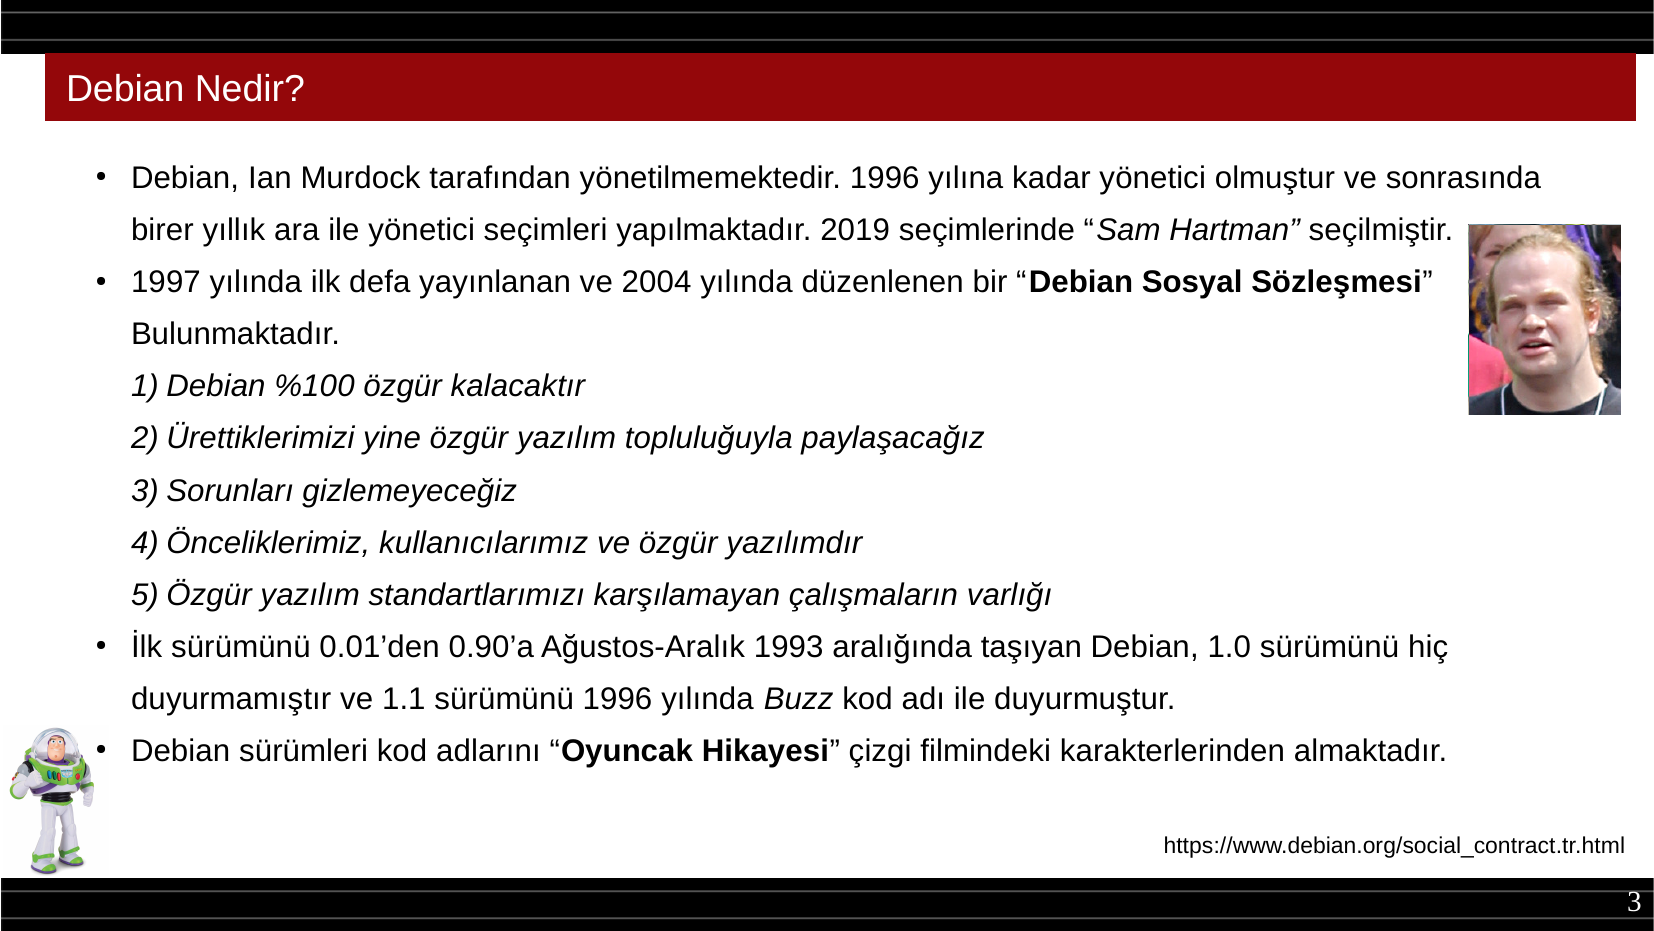

Debian Nedir?
Debian, Ian Murdock tarafından yönetilmemektedir. 1996 yılına kadar yönetici olmuştur ve sonrasında birer yıllık ara ile yönetici seçimleri yapılmaktadır. 2019 seçimlerinde “Sam Hartman” seçilmiştir.
1997 yılında ilk defa yayınlanan ve 2004 yılında düzenlenen bir “Debian Sosyal Sözleşmesi” Bulunmaktadır.
Debian %100 özgür kalacaktır
Ürettiklerimizi yine özgür yazılım topluluğuyla paylaşacağız
Sorunları gizlemeyeceğiz
Önceliklerimiz, kullanıcılarımız ve özgür yazılımdır
Özgür yazılım standartlarımızı karşılamayan çalışmaların varlığı
İlk sürümünü 0.01’den 0.90’a Ağustos-Aralık 1993 aralığında taşıyan Debian, 1.0 sürümünü hiç duyurmamıştır ve 1.1 sürümünü 1996 yılında Buzz kod adı ile duyurmuştur.
Debian sürümleri kod adlarını “Oyuncak Hikayesi” çizgi filmindeki karakterlerinden almaktadır.
https://www.debian.org/social_contract.tr.html